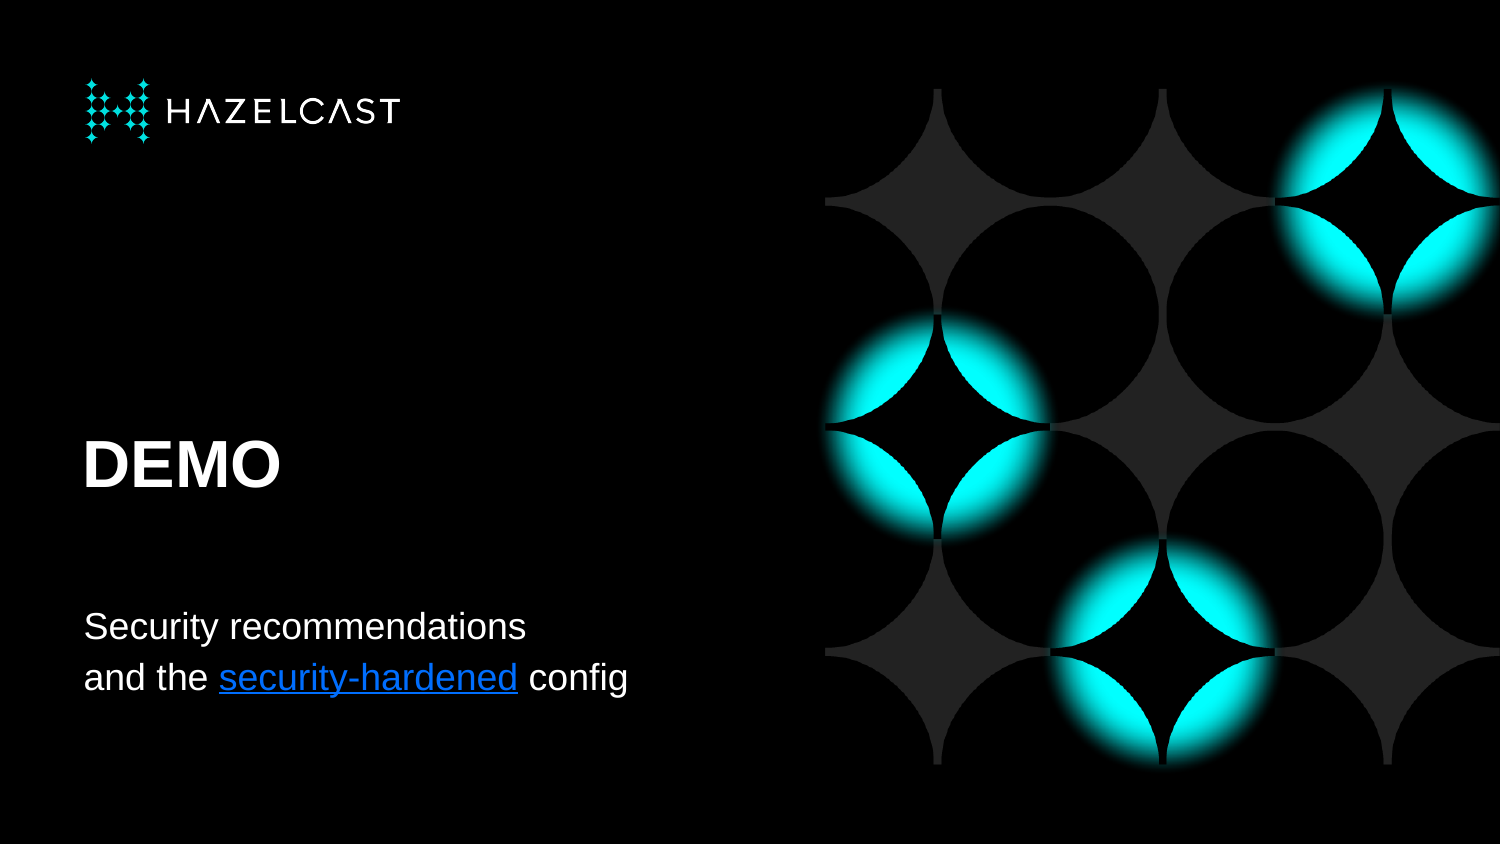

# DEMO
Security recommendations
and the security-hardened config